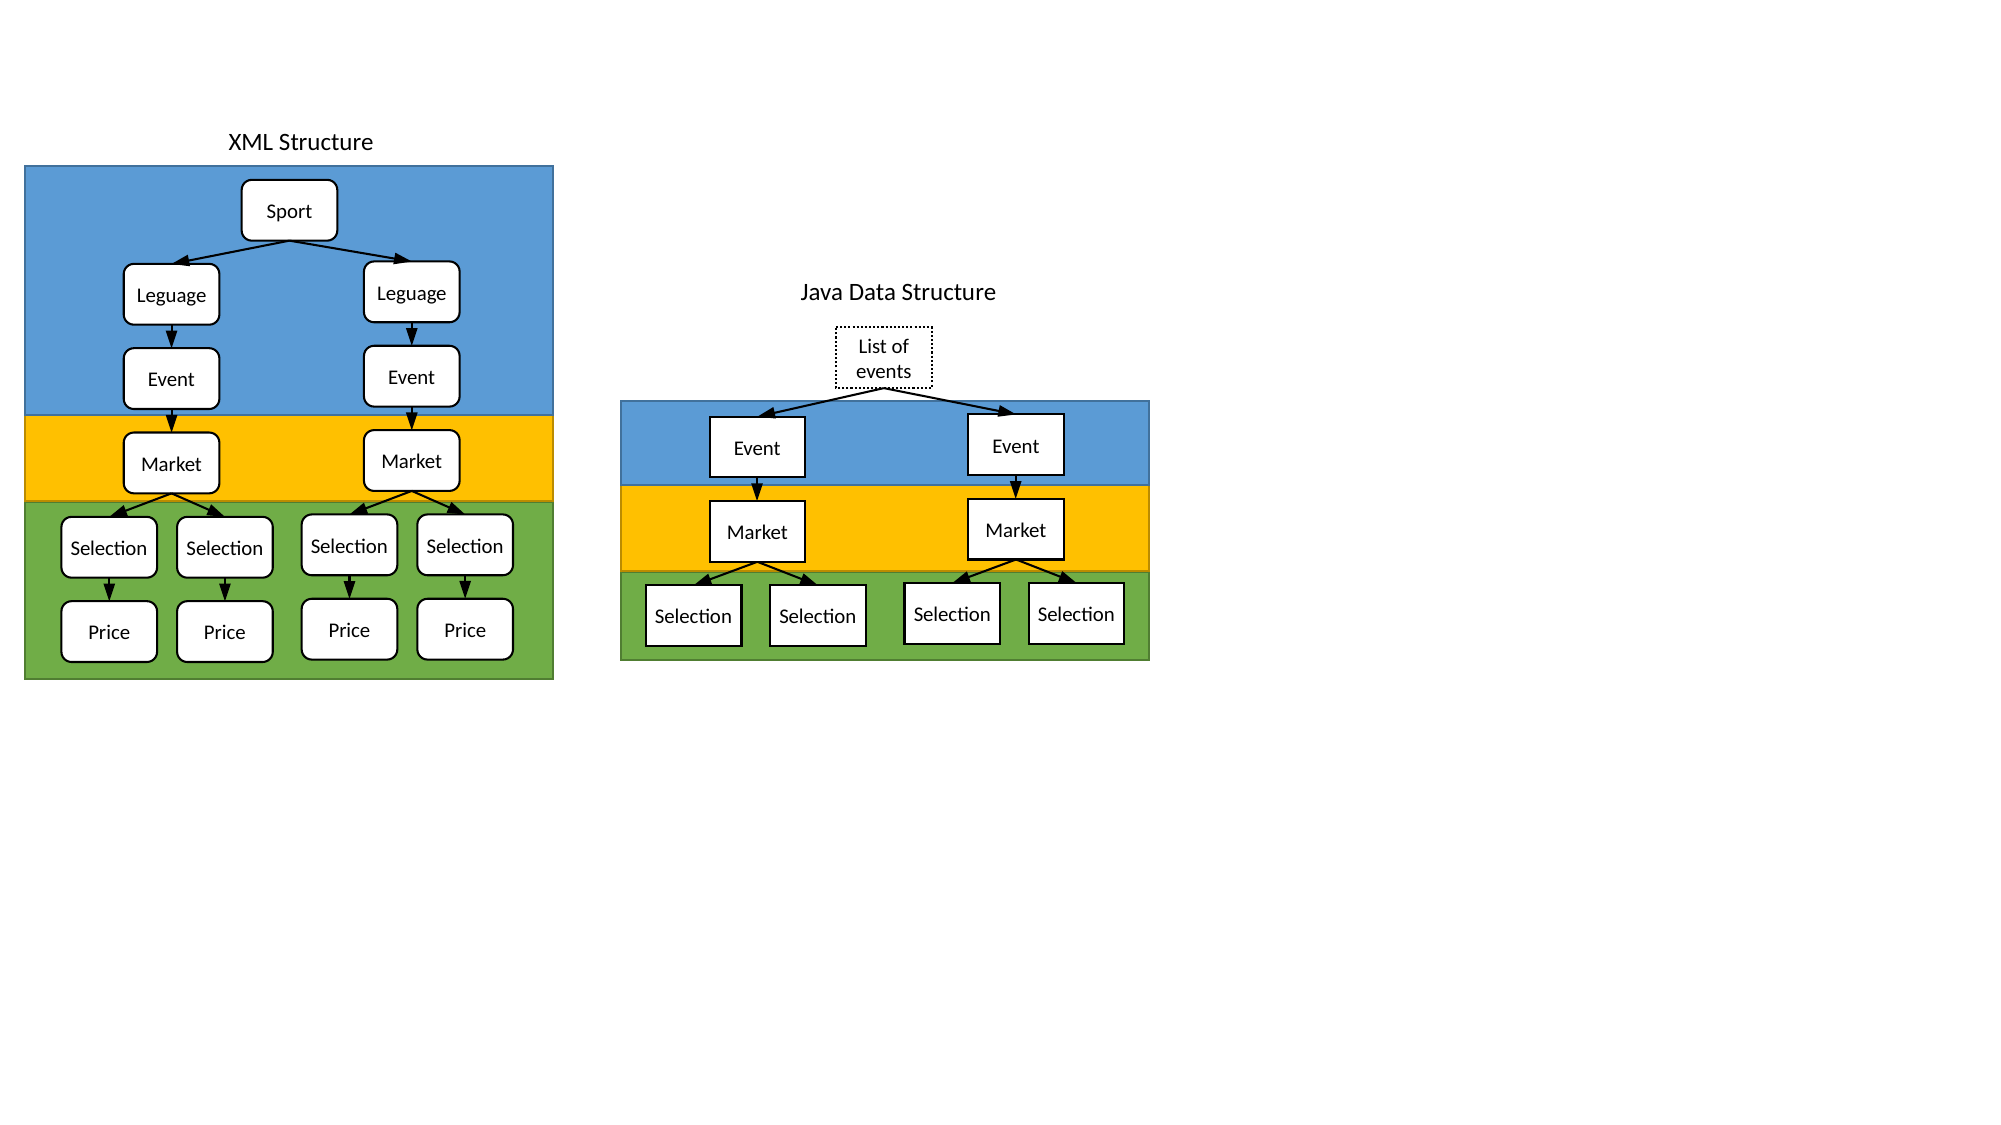

XML Structure
Sport
Leguage
Leguage
Java Data Structure
List of events
Event
Event
Event
Event
Market
Market
Market
Market
Selection
Selection
Selection
Selection
Selection
Selection
Selection
Selection
Price
Price
Price
Price